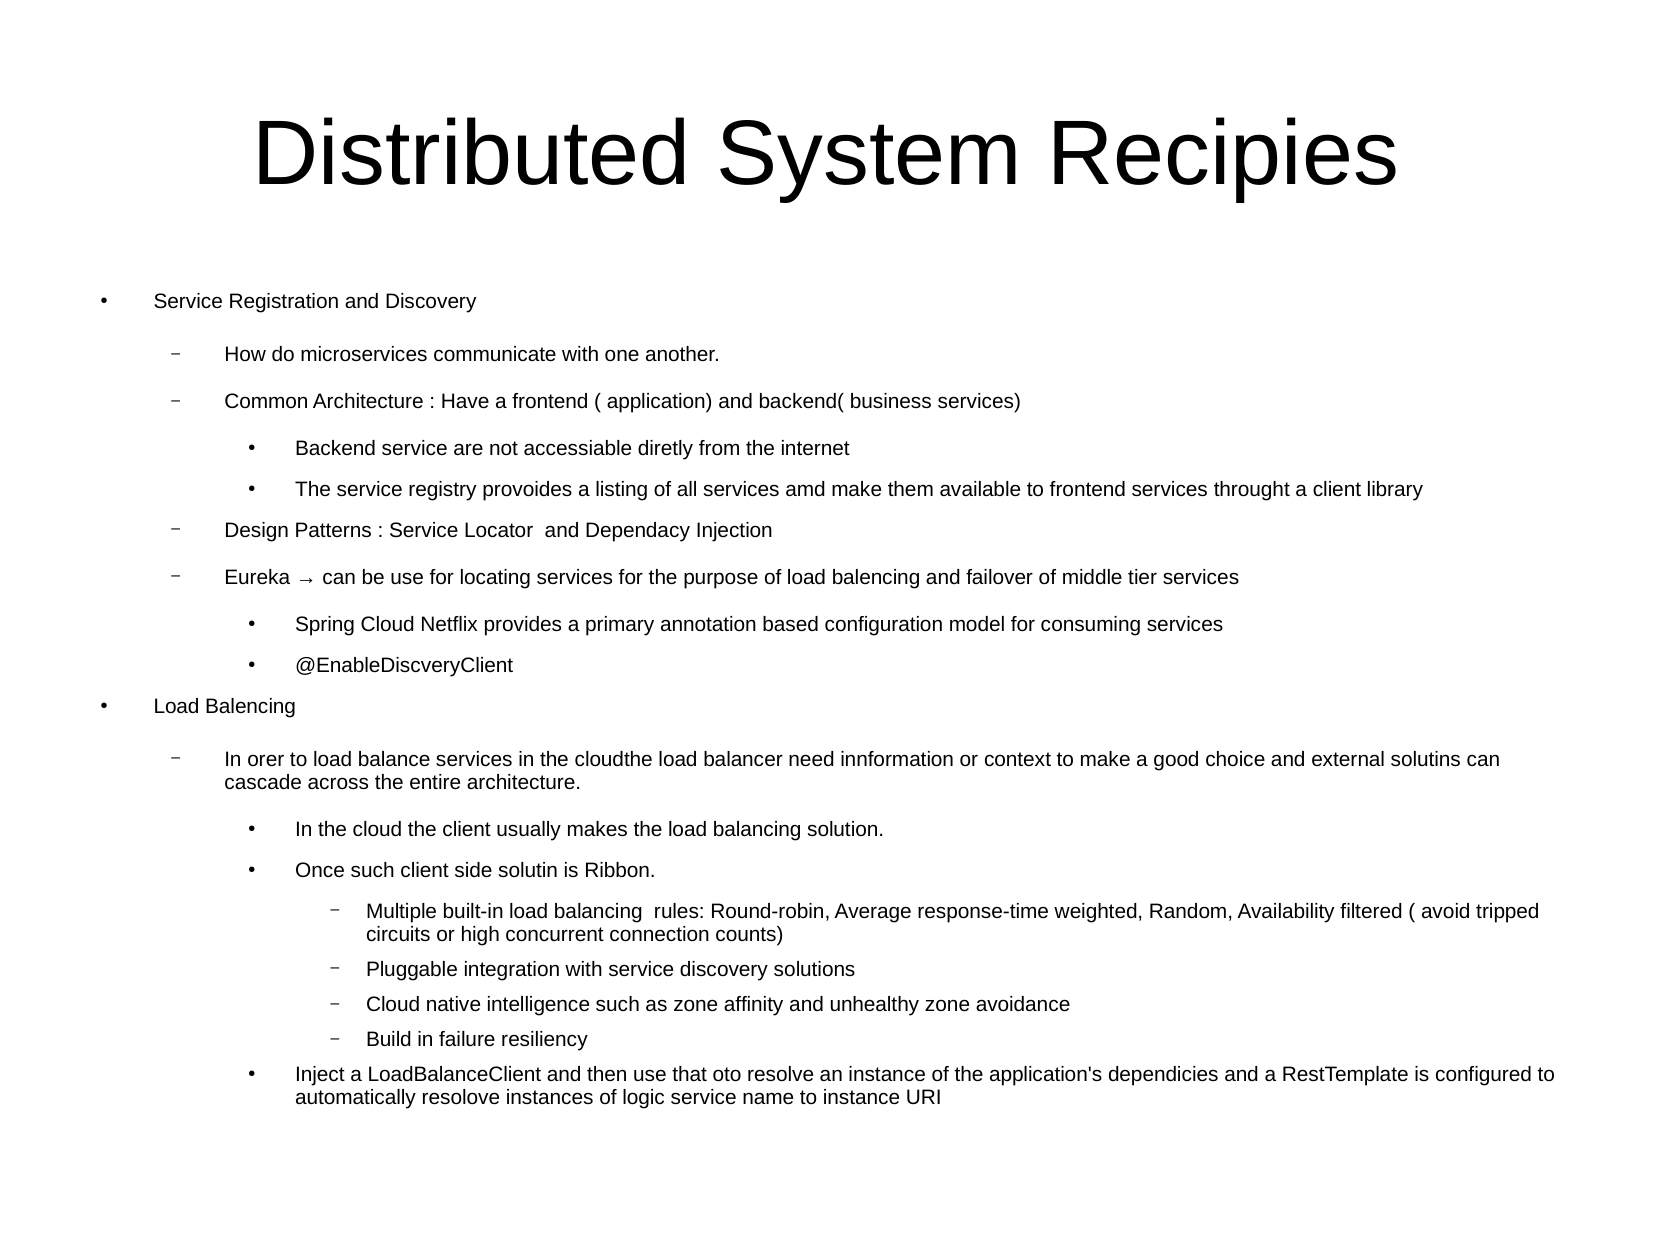

# Distributed System Recipies
Service Registration and Discovery
How do microservices communicate with one another.
Common Architecture : Have a frontend ( application) and backend( business services)
Backend service are not accessiable diretly from the internet
The service registry provoides a listing of all services amd make them available to frontend services throught a client library
Design Patterns : Service Locator and Dependacy Injection
Eureka → can be use for locating services for the purpose of load balencing and failover of middle tier services
Spring Cloud Netflix provides a primary annotation based configuration model for consuming services
@EnableDiscveryClient
Load Balencing
In orer to load balance services in the cloudthe load balancer need innformation or context to make a good choice and external solutins can cascade across the entire architecture.
In the cloud the client usually makes the load balancing solution.
Once such client side solutin is Ribbon.
Multiple built-in load balancing rules: Round-robin, Average response-time weighted, Random, Availability filtered ( avoid tripped circuits or high concurrent connection counts)
Pluggable integration with service discovery solutions
Cloud native intelligence such as zone affinity and unhealthy zone avoidance
Build in failure resiliency
Inject a LoadBalanceClient and then use that oto resolve an instance of the application's dependicies and a RestTemplate is configured to automatically resolove instances of logic service name to instance URI